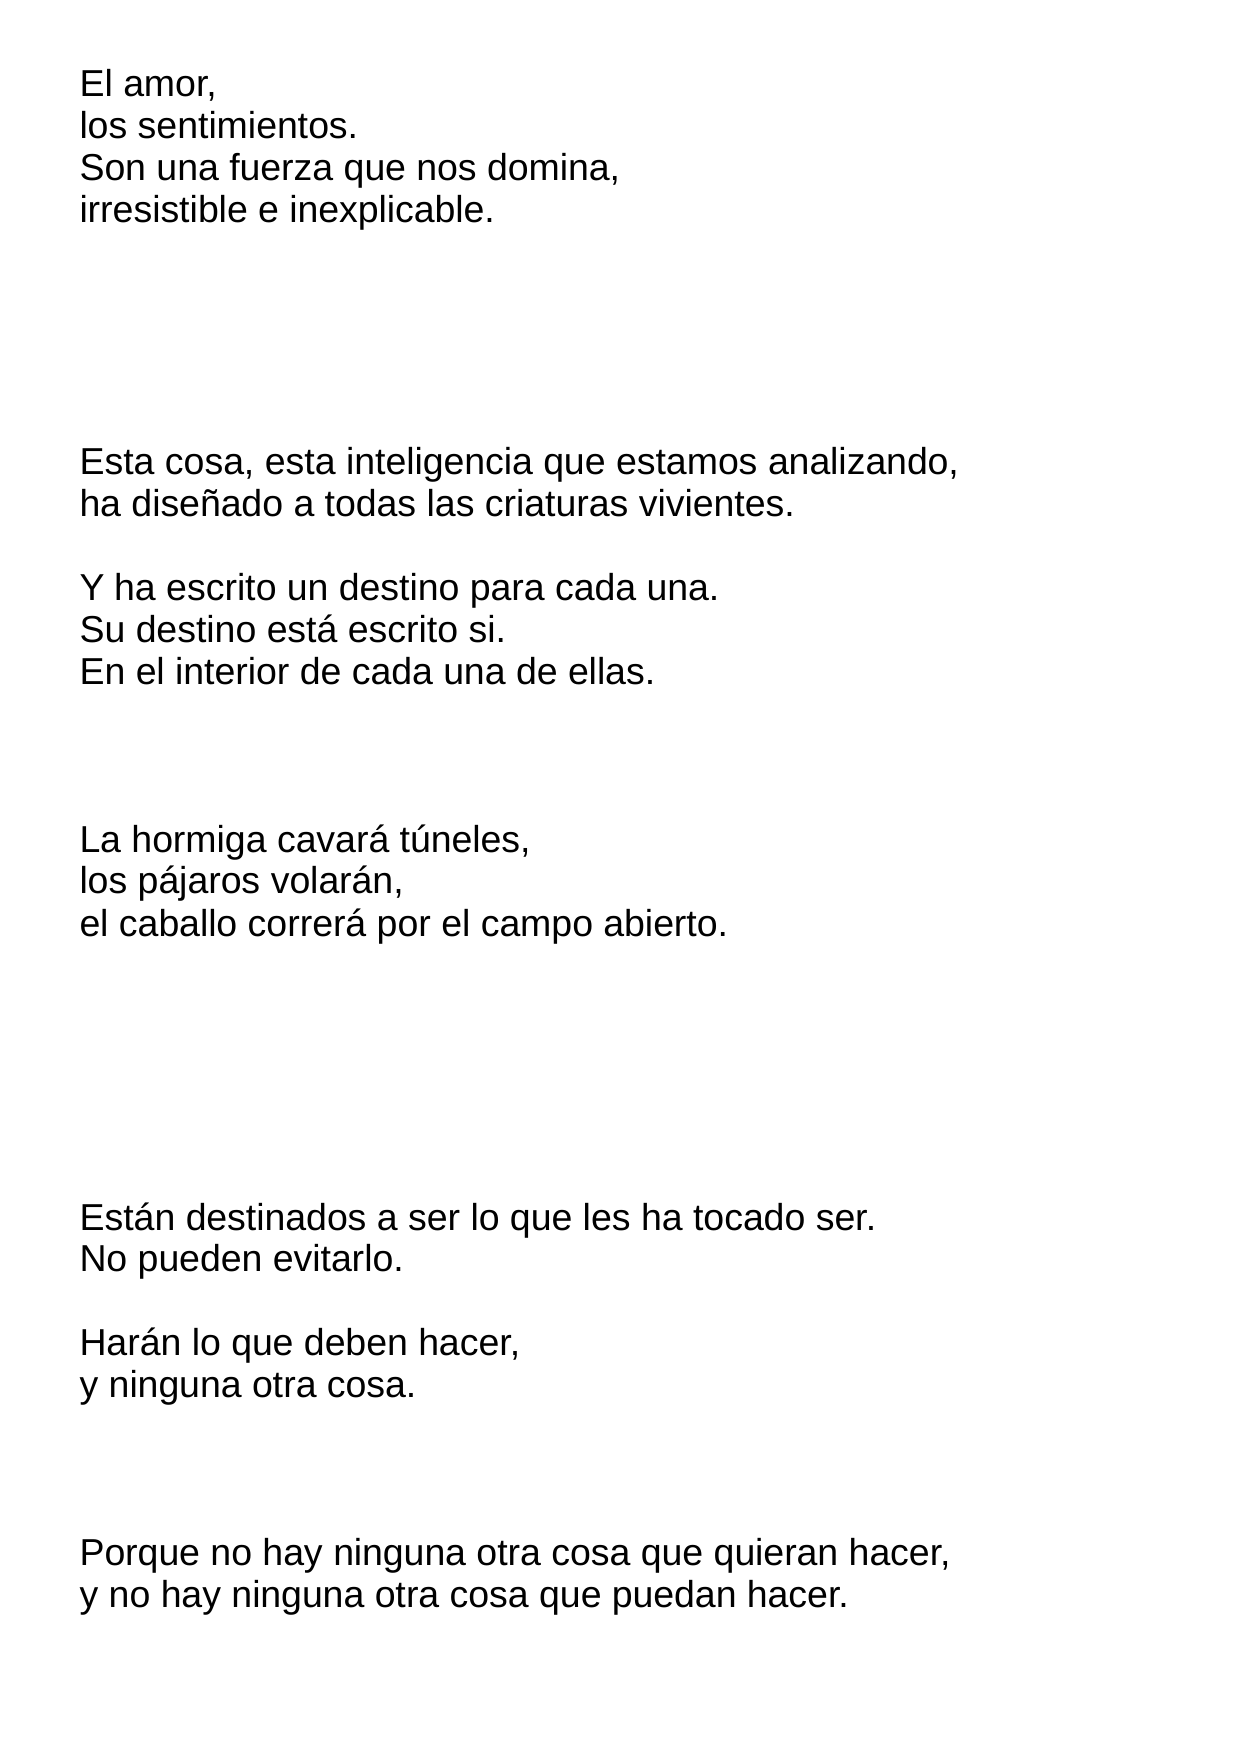

El amor,
los sentimientos.
Son una fuerza que nos domina,
irresistible e inexplicable.
Esta cosa, esta inteligencia que estamos analizando,
ha diseñado a todas las criaturas vivientes.
Y ha escrito un destino para cada una.
Su destino está escrito si.
En el interior de cada una de ellas.
La hormiga cavará túneles,
los pájaros volarán,
el caballo correrá por el campo abierto.
Están destinados a ser lo que les ha tocado ser.
No pueden evitarlo.
Harán lo que deben hacer,
y ninguna otra cosa.
Porque no hay ninguna otra cosa que quieran hacer,
y no hay ninguna otra cosa que puedan hacer.